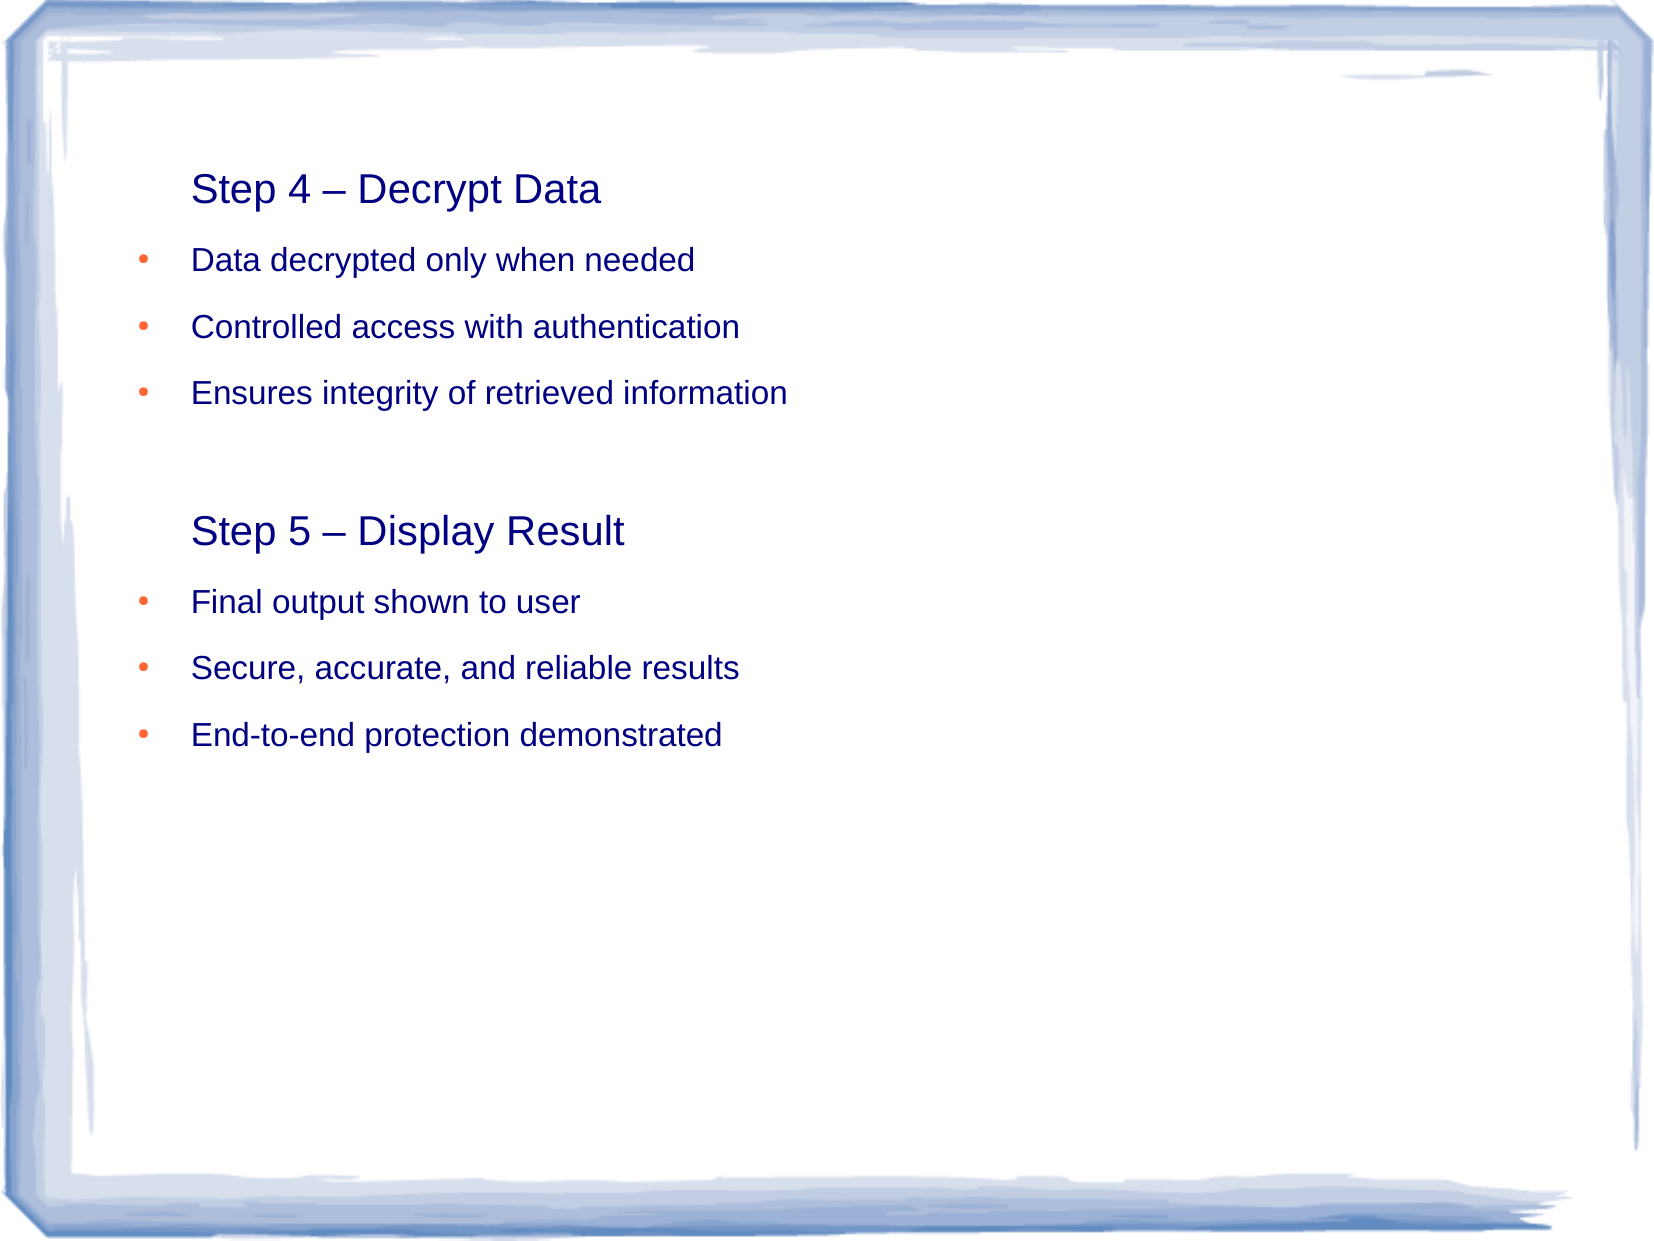

# Step 4 – Decrypt Data
Data decrypted only when needed
Controlled access with authentication
Ensures integrity of retrieved information
Step 5 – Display Result
Final output shown to user
Secure, accurate, and reliable results
End-to-end protection demonstrated